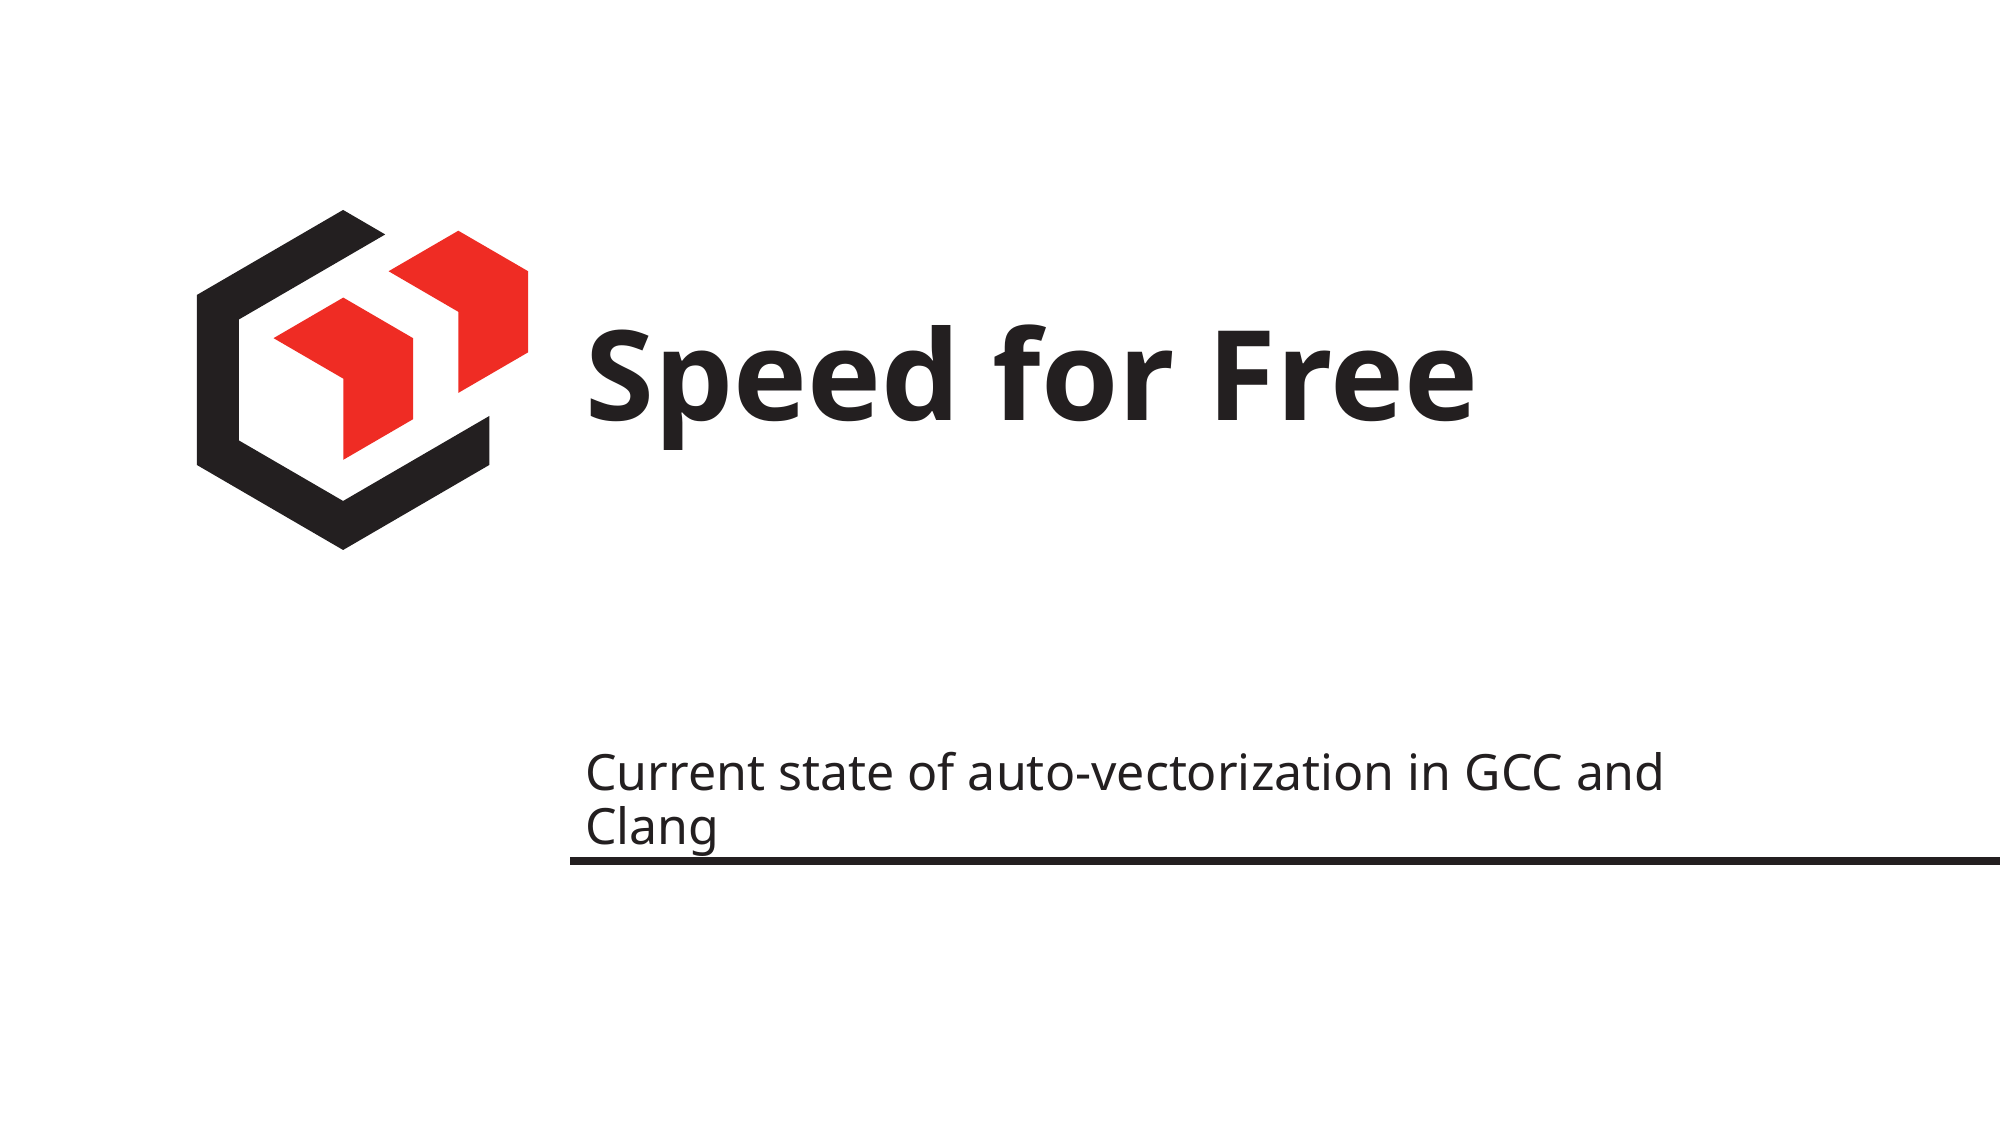

# Speed for Free
Current state of auto-vectorization in GCC and Clang